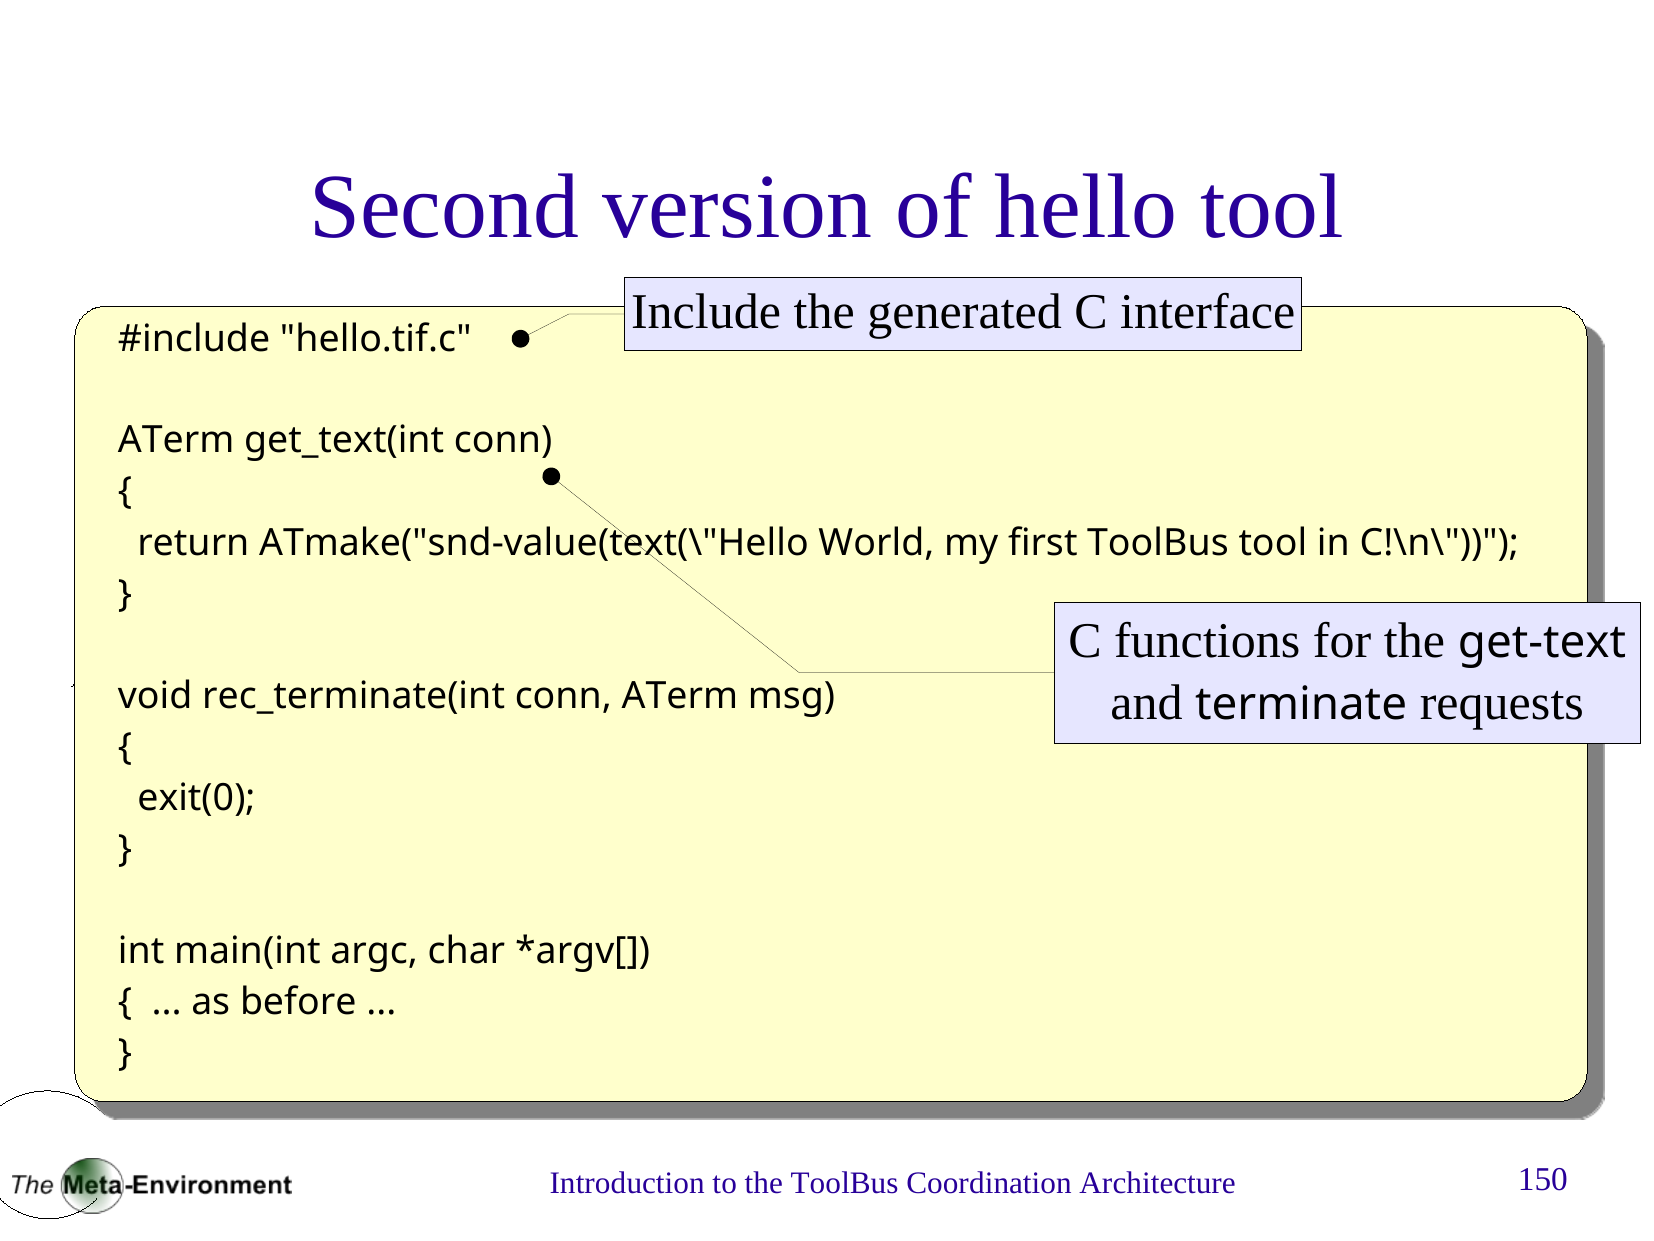

# Second version of hello tool
#include "hello.tif.c"
ATerm get_text(int conn)
{
 return ATmake("snd-value(text(\"Hello World, my first ToolBus tool in C!\n\"))");
}
void rec_terminate(int conn, ATerm msg)
{
 exit(0);
}
int main(int argc, char *argv[])
{ ... as before ...
}